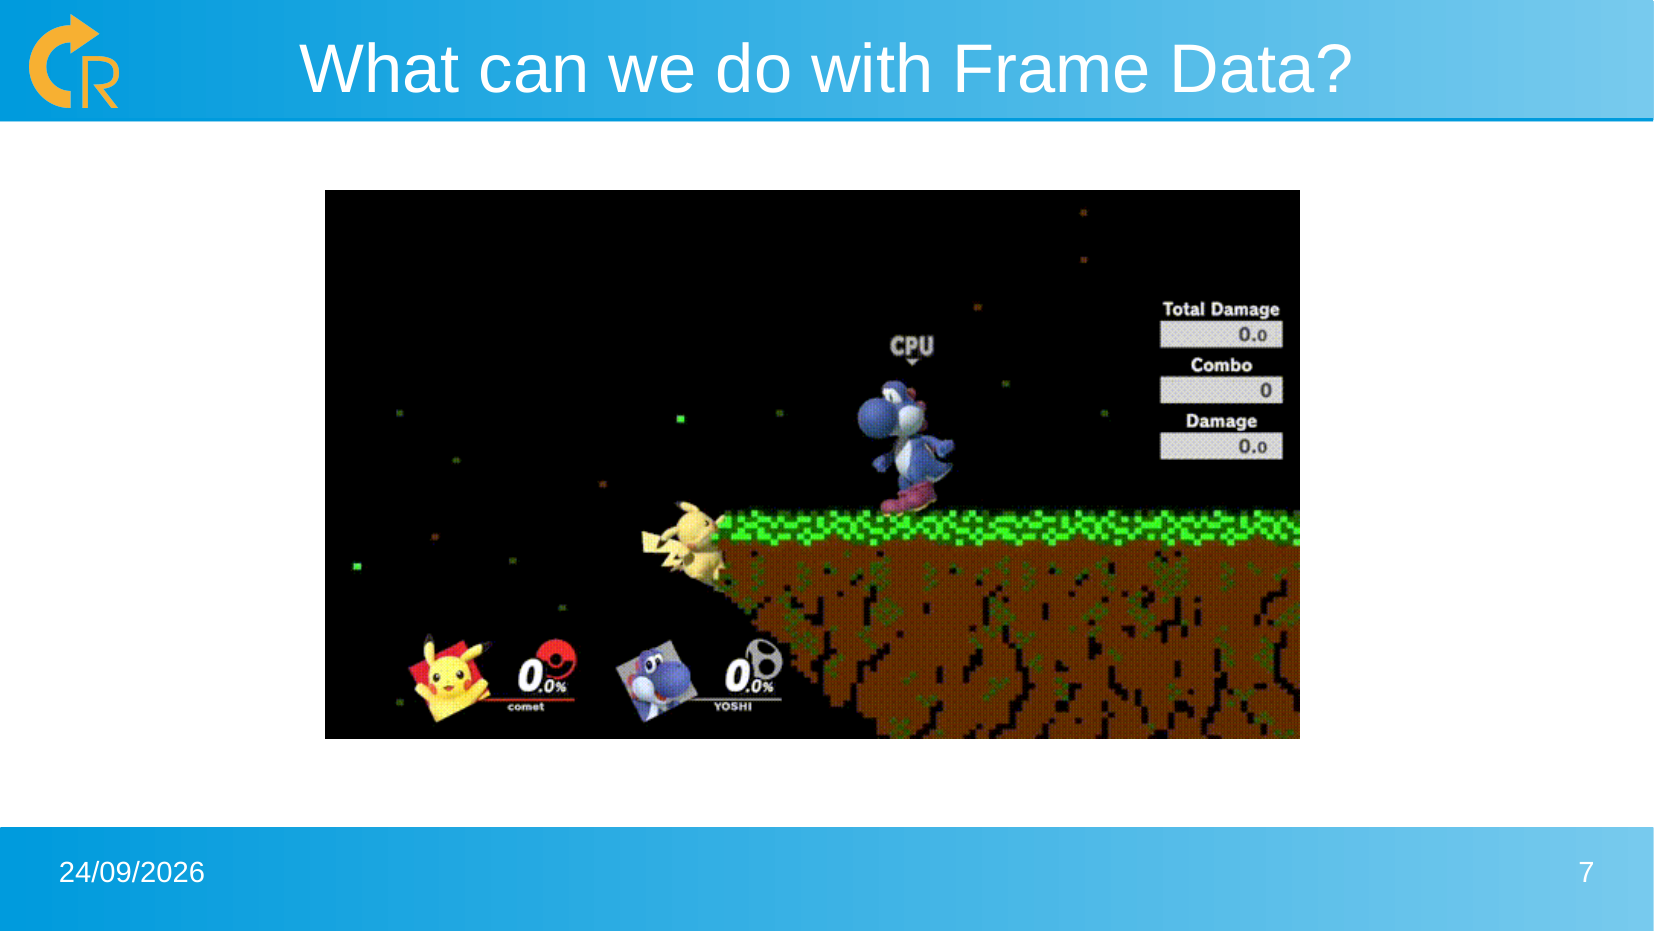

# What can we do with Frame Data?
7